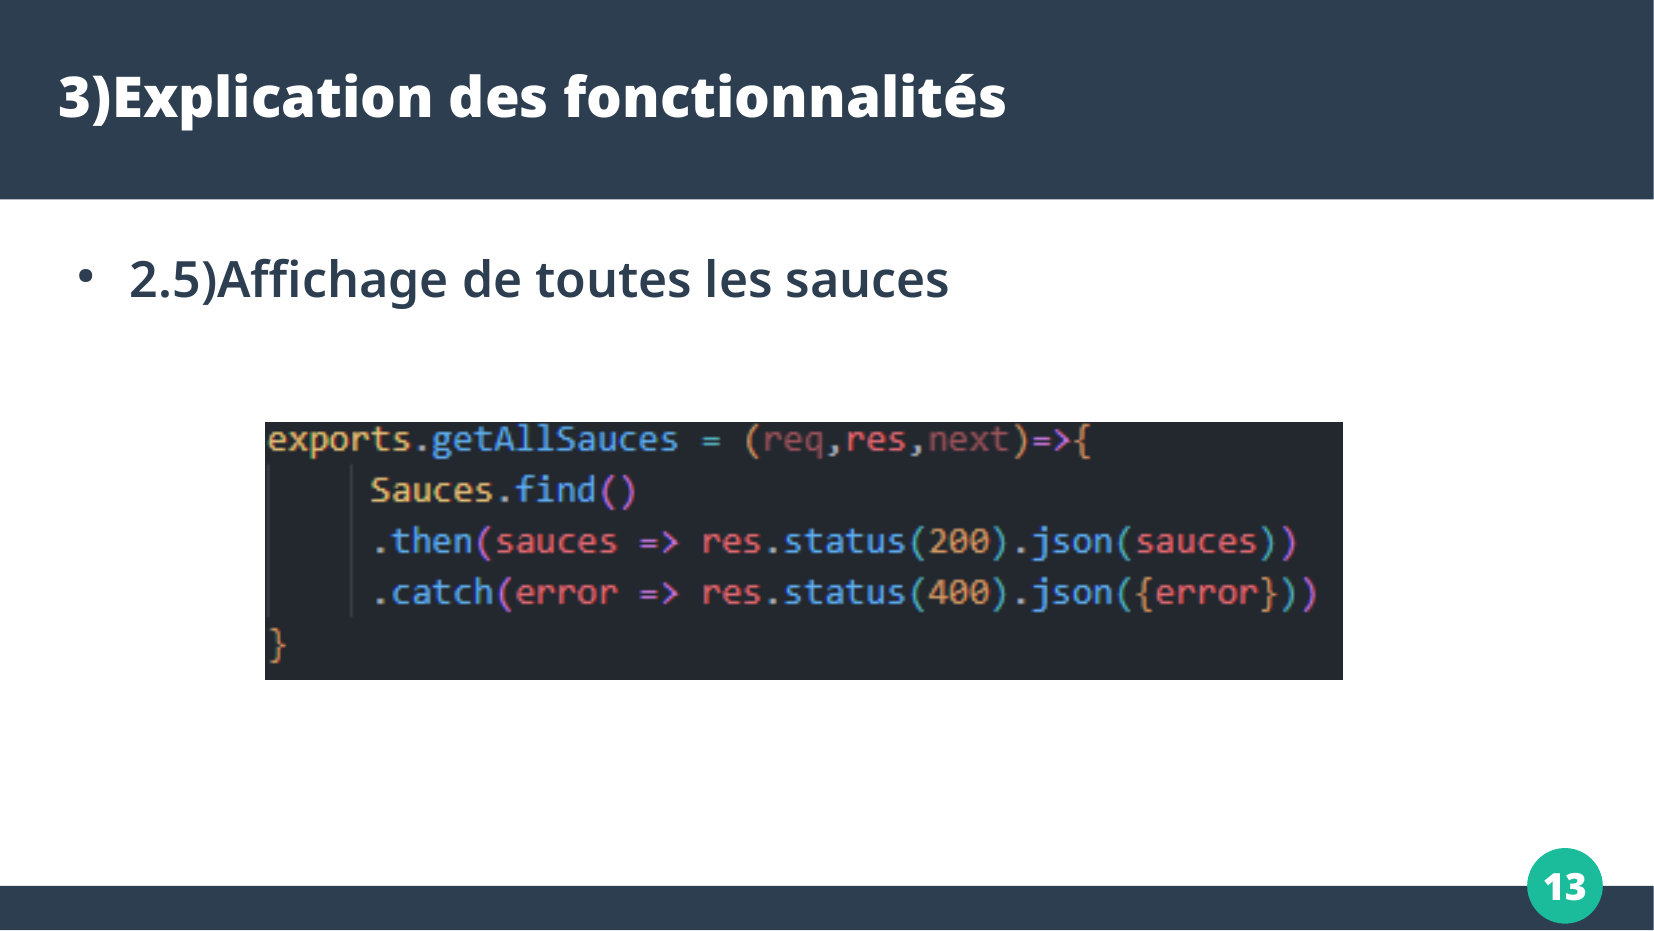

# 3)Explication des fonctionnalités
2.5)Affichage de toutes les sauces